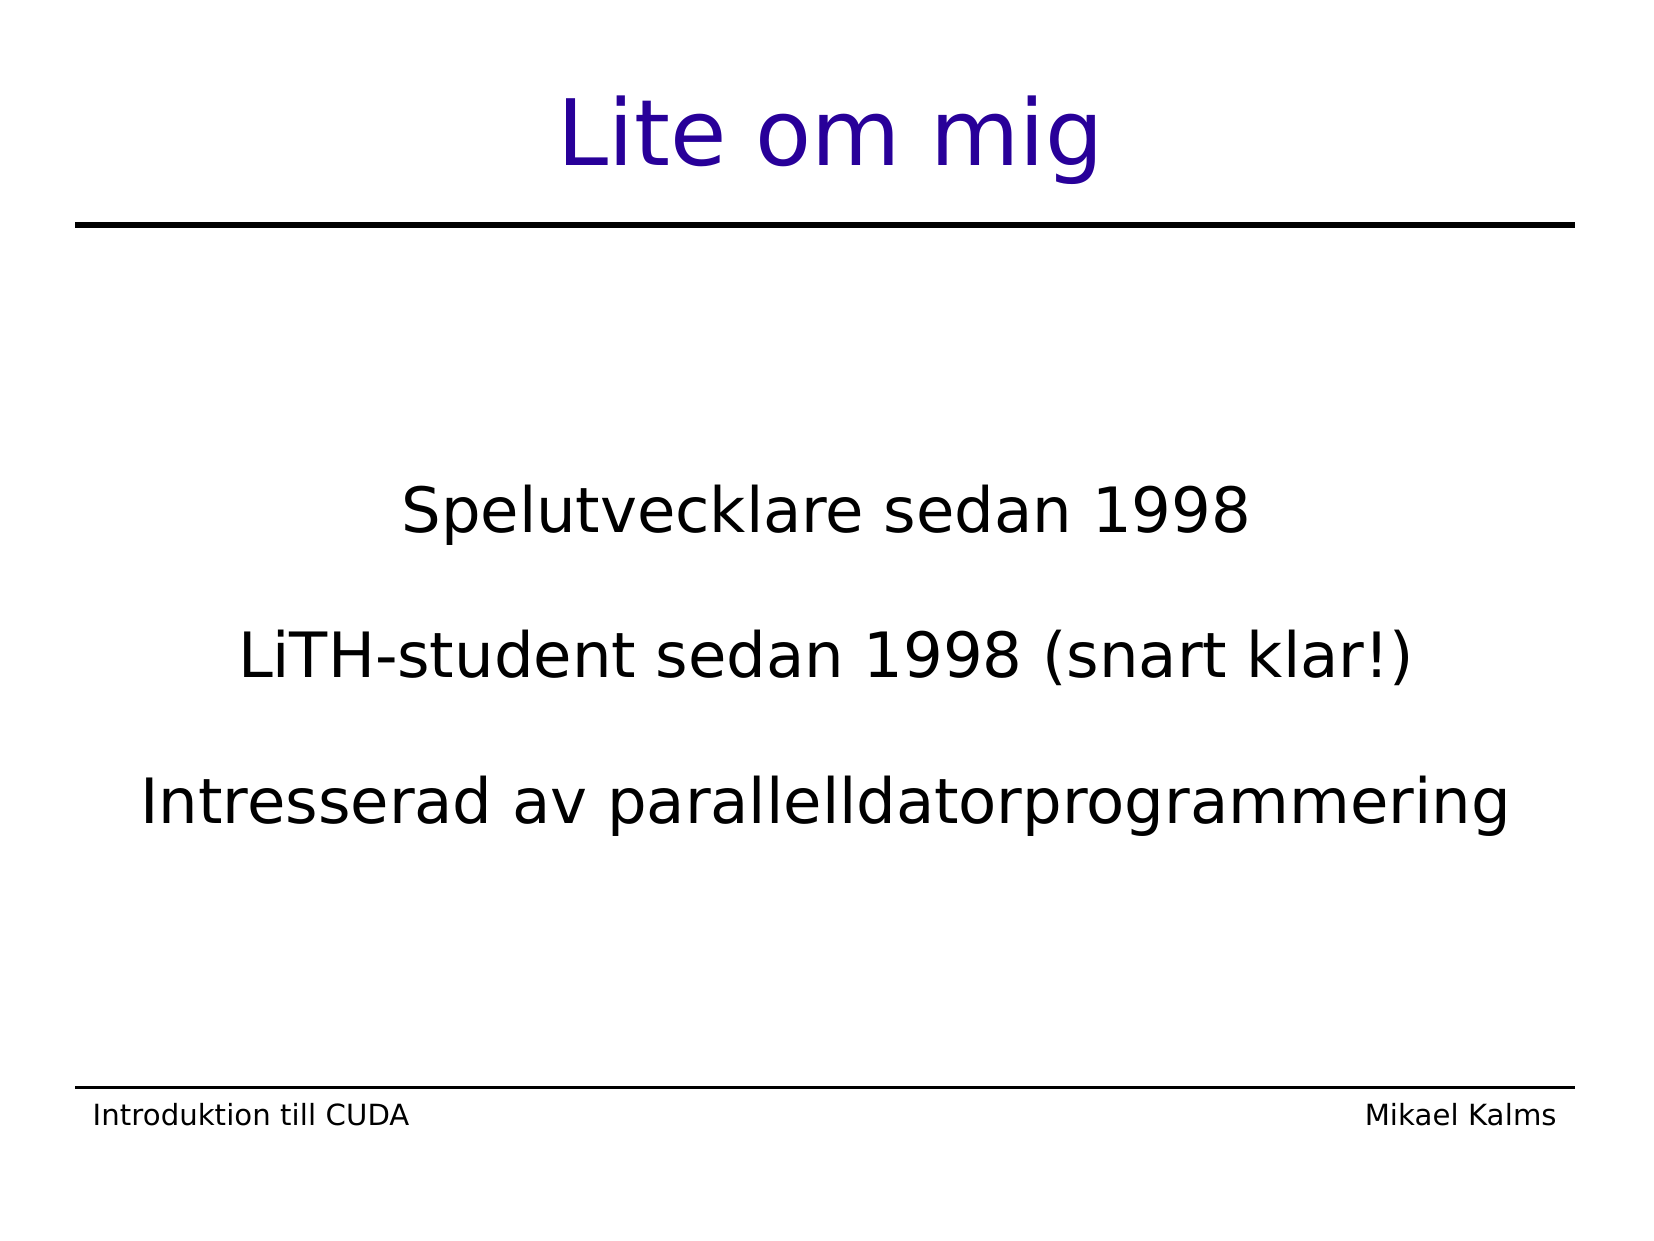

# Lite om mig
Spelutvecklare sedan 1998
LiTH-student sedan 1998 (snart klar!)
Intresserad av parallelldatorprogrammering
Introduktion till CUDA
Mikael Kalms